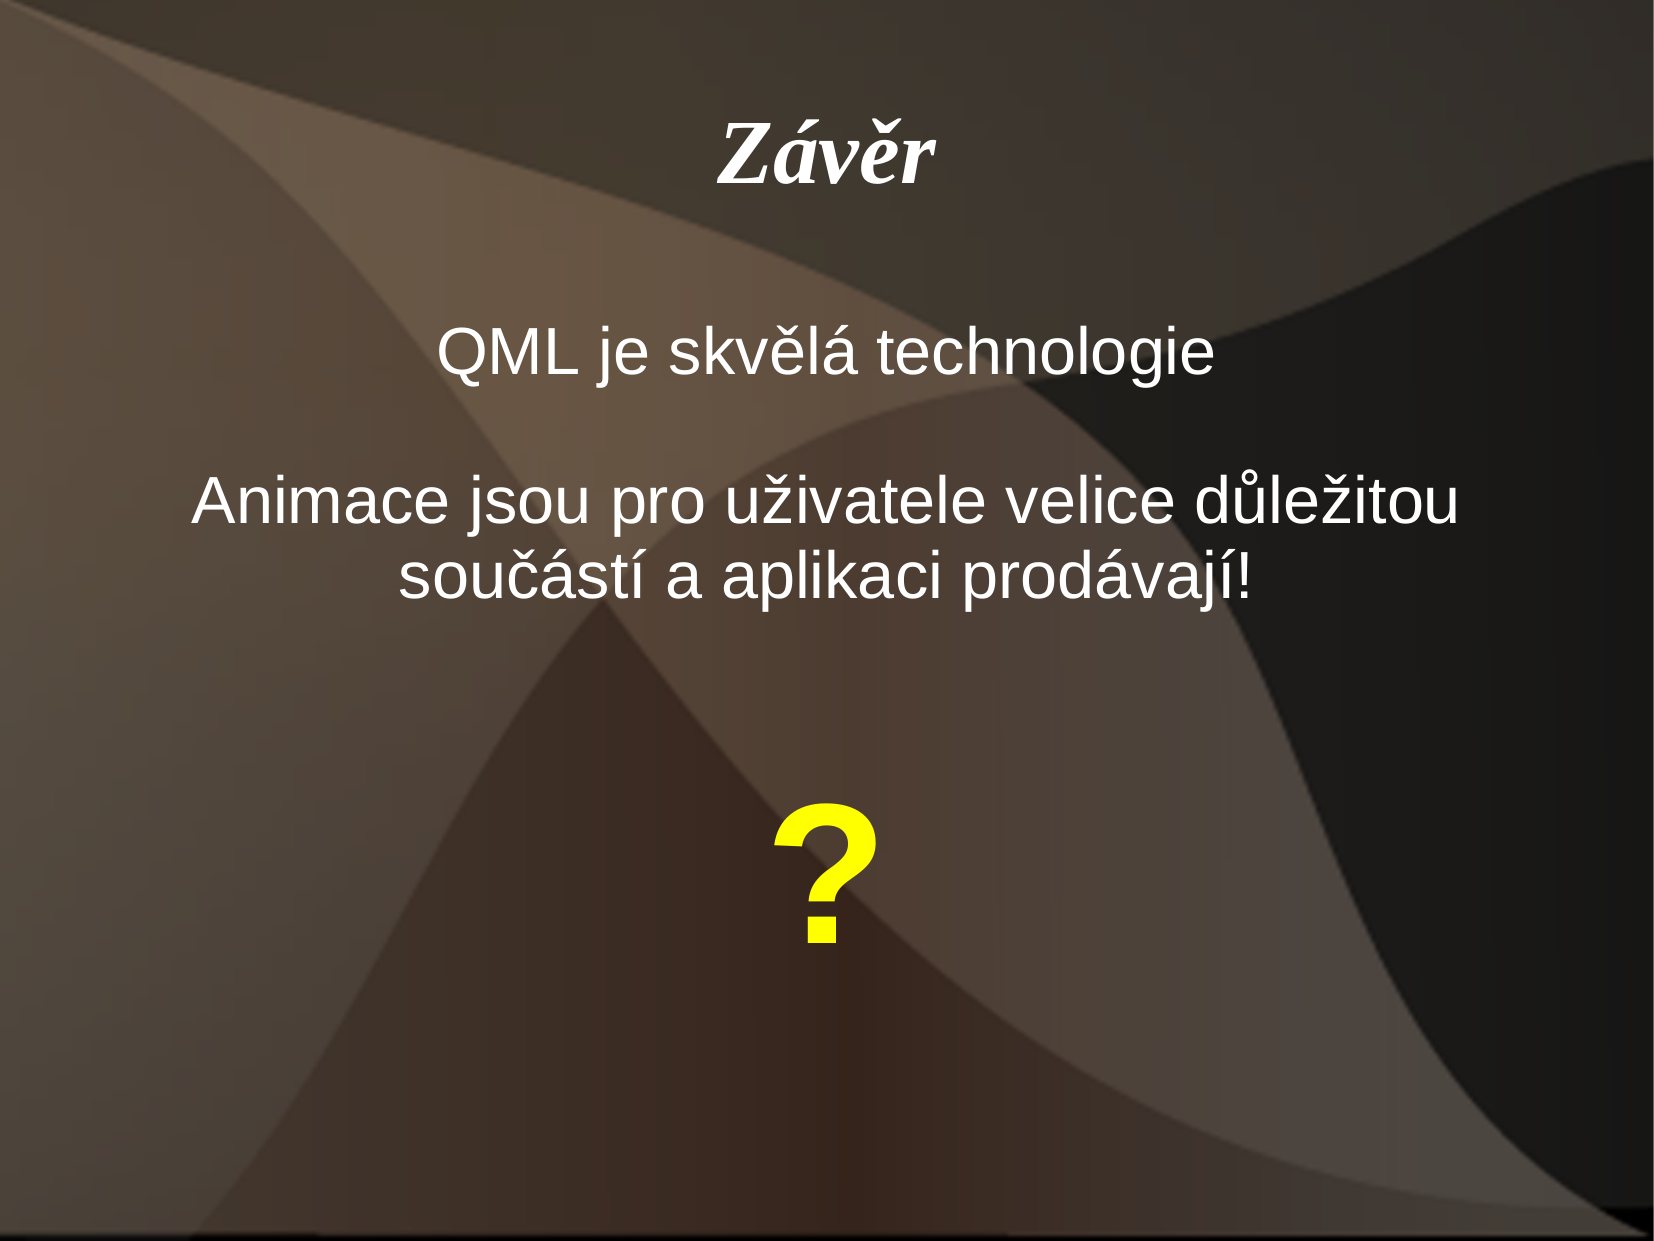

# Závěr
QML je skvělá technologie
Animace jsou pro uživatele velice důležitou součástí a aplikaci prodávají!
?